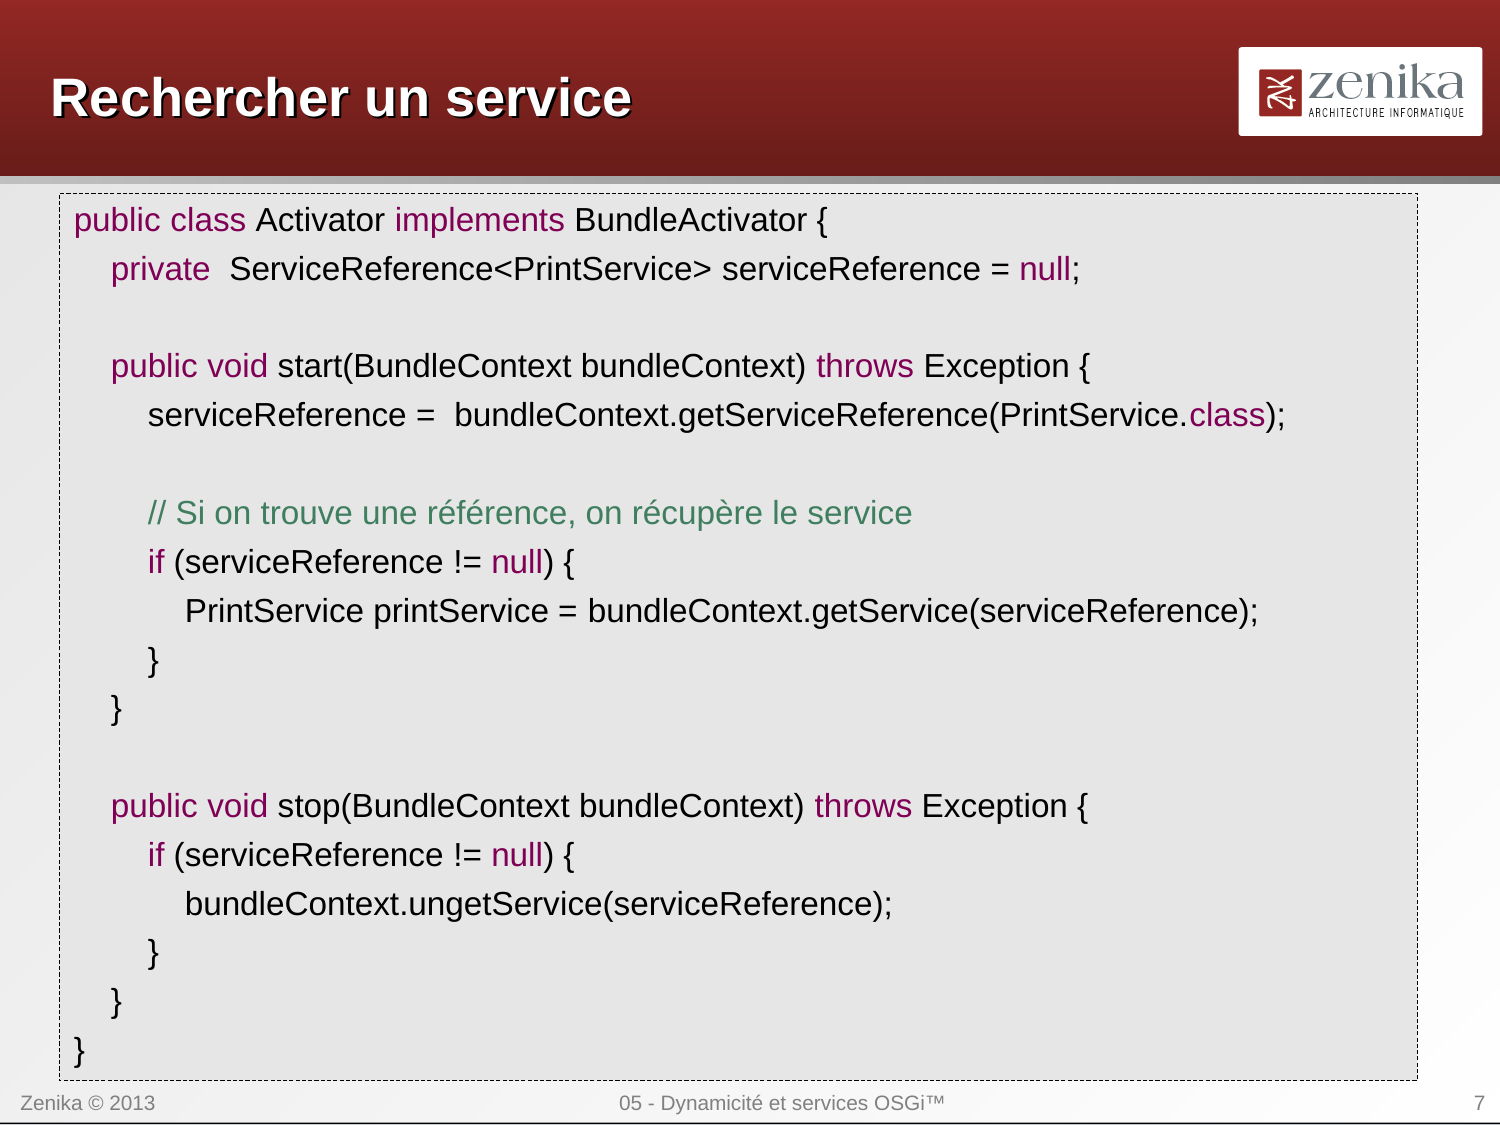

# Rechercher un service
public class Activator implements BundleActivator {
 private ServiceReference<PrintService> serviceReference = null;
 public void start(BundleContext bundleContext) throws Exception {
 serviceReference = bundleContext.getServiceReference(PrintService.class);
 // Si on trouve une référence, on récupère le service
 if (serviceReference != null) {
 PrintService printService = bundleContext.getService(serviceReference);
 }
 }
 public void stop(BundleContext bundleContext) throws Exception {
 if (serviceReference != null) {
 bundleContext.ungetService(serviceReference);
 }
 }
}